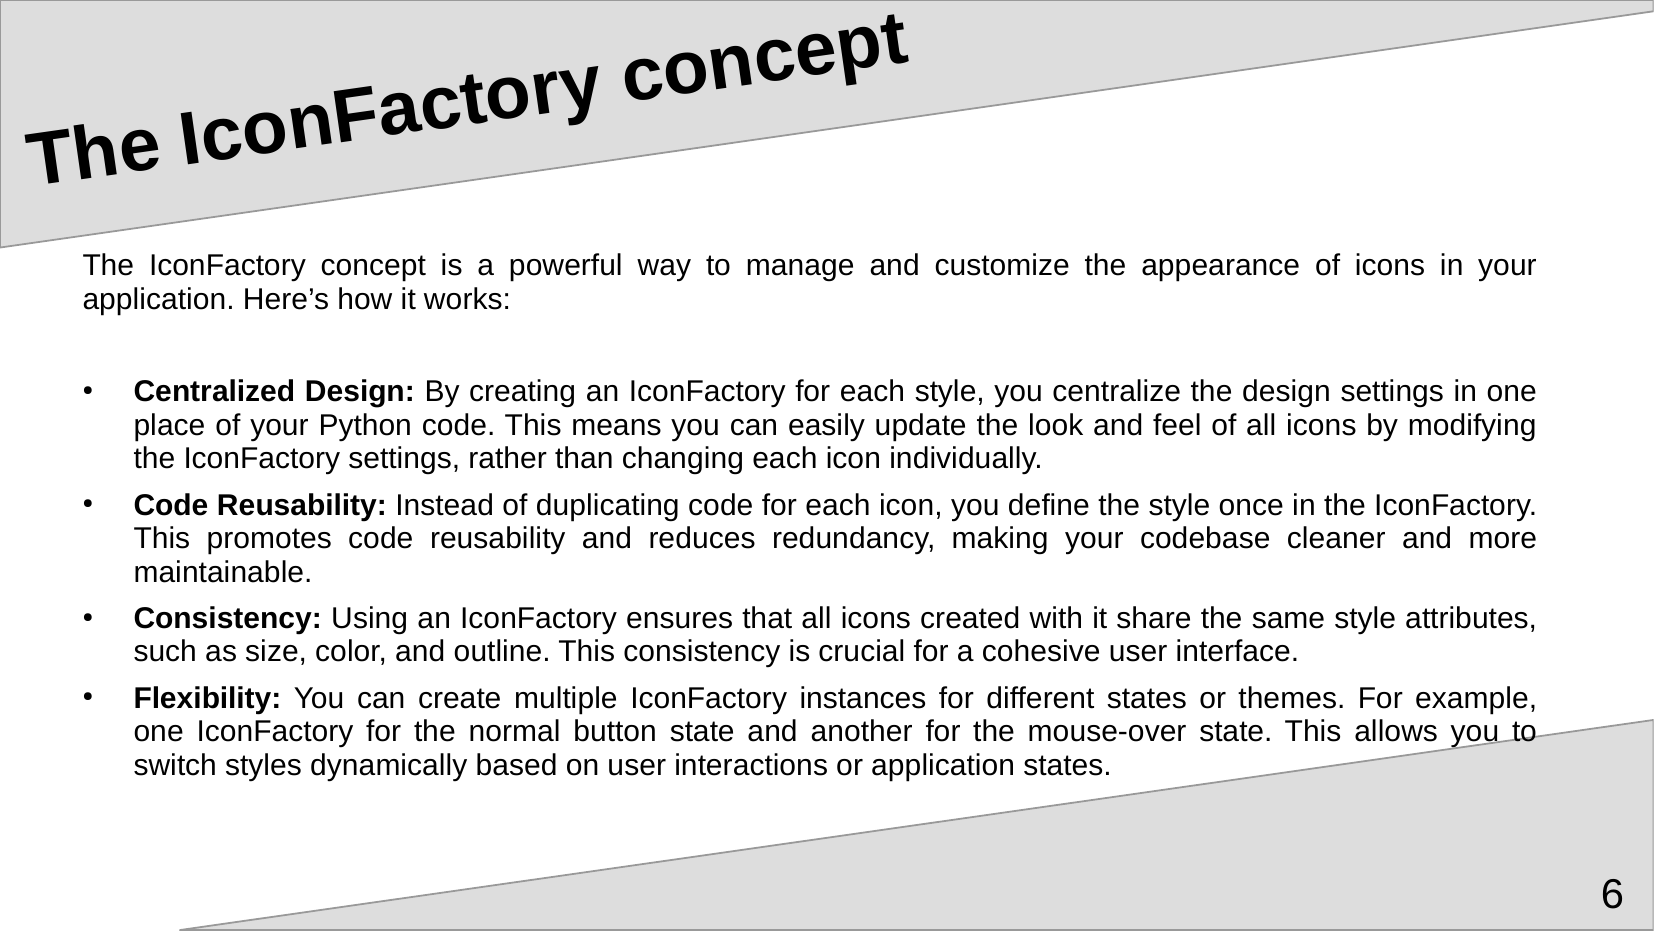

# The IconFactory concept
The IconFactory concept is a powerful way to manage and customize the appearance of icons in your application. Here’s how it works:
Centralized Design: By creating an IconFactory for each style, you centralize the design settings in one place of your Python code. This means you can easily update the look and feel of all icons by modifying the IconFactory settings, rather than changing each icon individually.
Code Reusability: Instead of duplicating code for each icon, you define the style once in the IconFactory. This promotes code reusability and reduces redundancy, making your codebase cleaner and more maintainable.
Consistency: Using an IconFactory ensures that all icons created with it share the same style attributes, such as size, color, and outline. This consistency is crucial for a cohesive user interface.
Flexibility: You can create multiple IconFactory instances for different states or themes. For example, one IconFactory for the normal button state and another for the mouse-over state. This allows you to switch styles dynamically based on user interactions or application states.
6